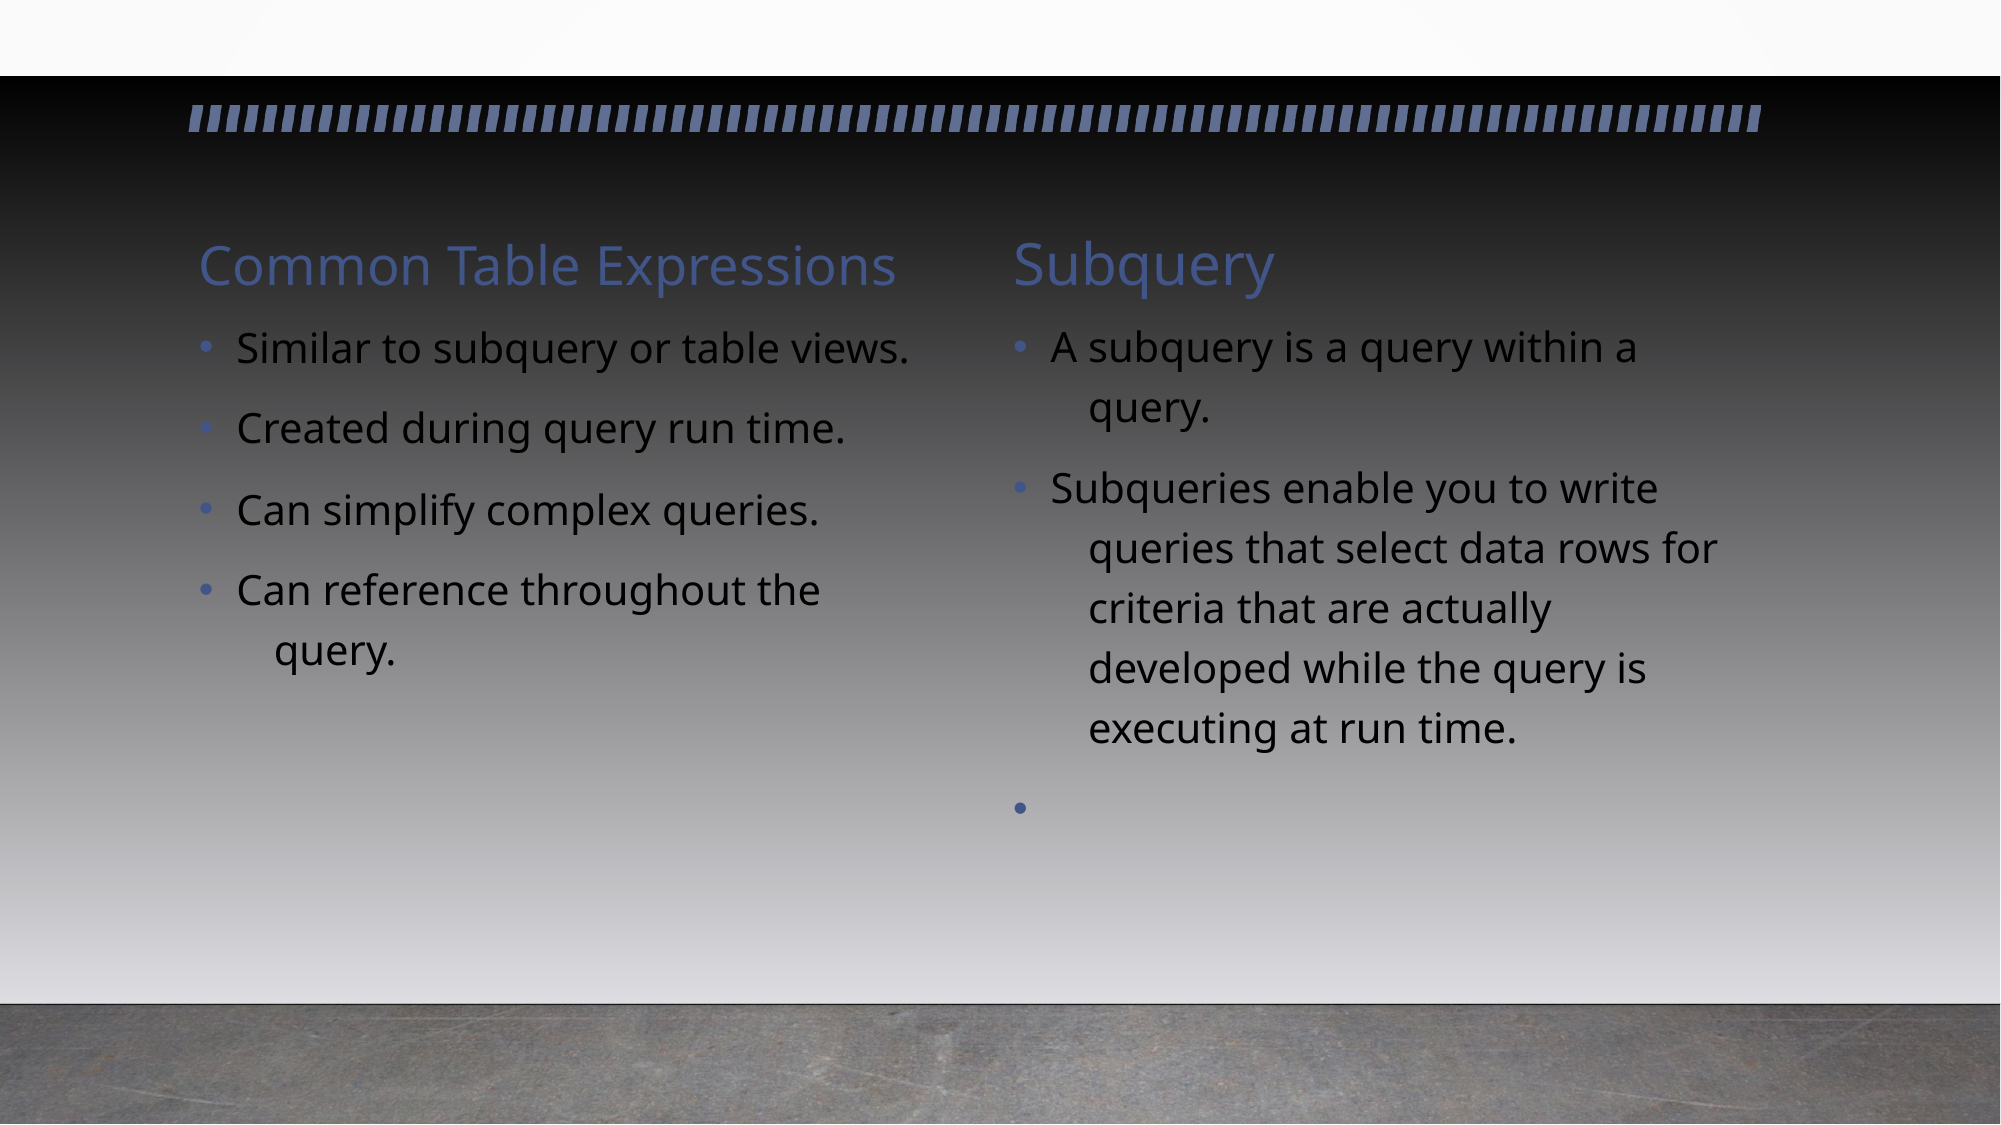

# Common Table Expressions
Subquery
A subquery is a query within a query.
Subqueries enable you to write queries that select data rows for criteria that are actually developed while the query is executing at run time.
Similar to subquery or table views.
Created during query run time.
Can simplify complex queries.
Can reference throughout the query.